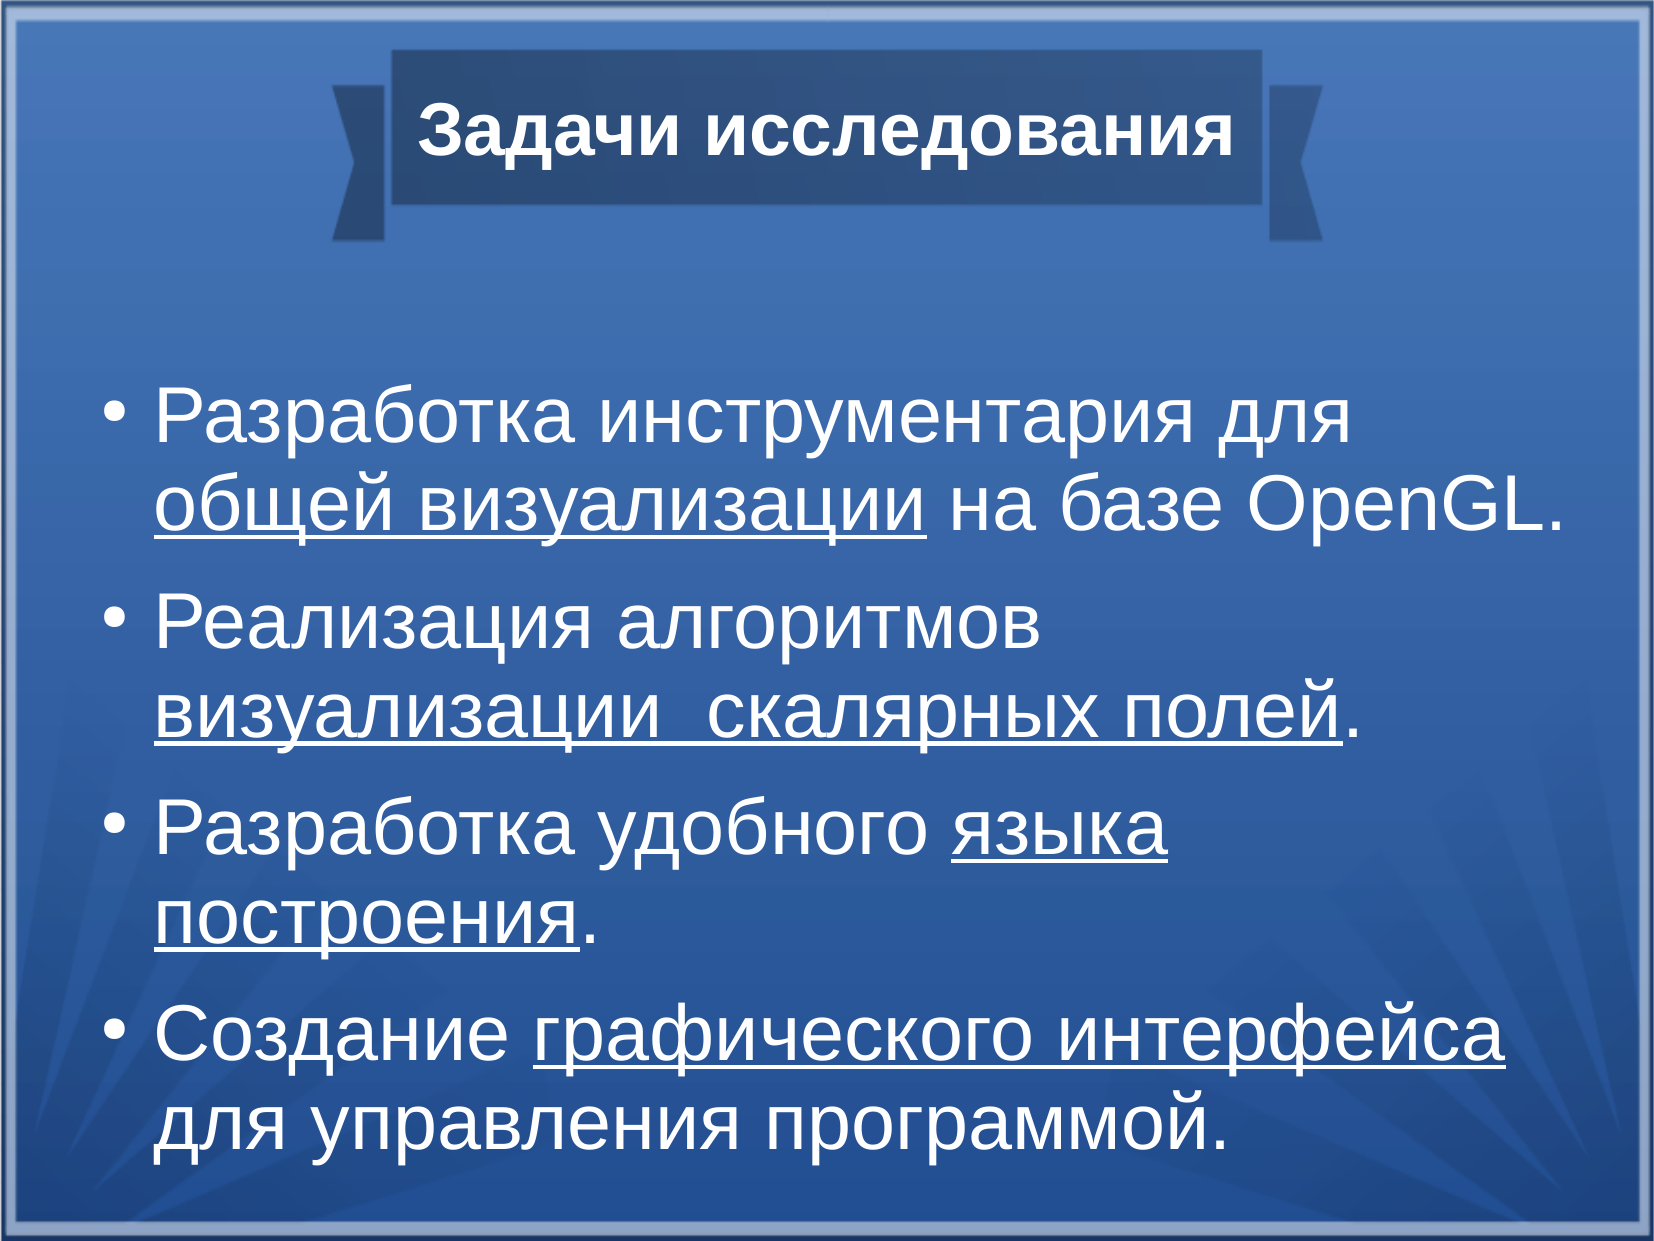

# Задачи исследования
Разработка инструментария для общей визуализации на базе OpenGL.
Реализация алгоритмов визуализации скалярных полей.
Разработка удобного языка построения.
Создание графического интерфейса для управления программой.